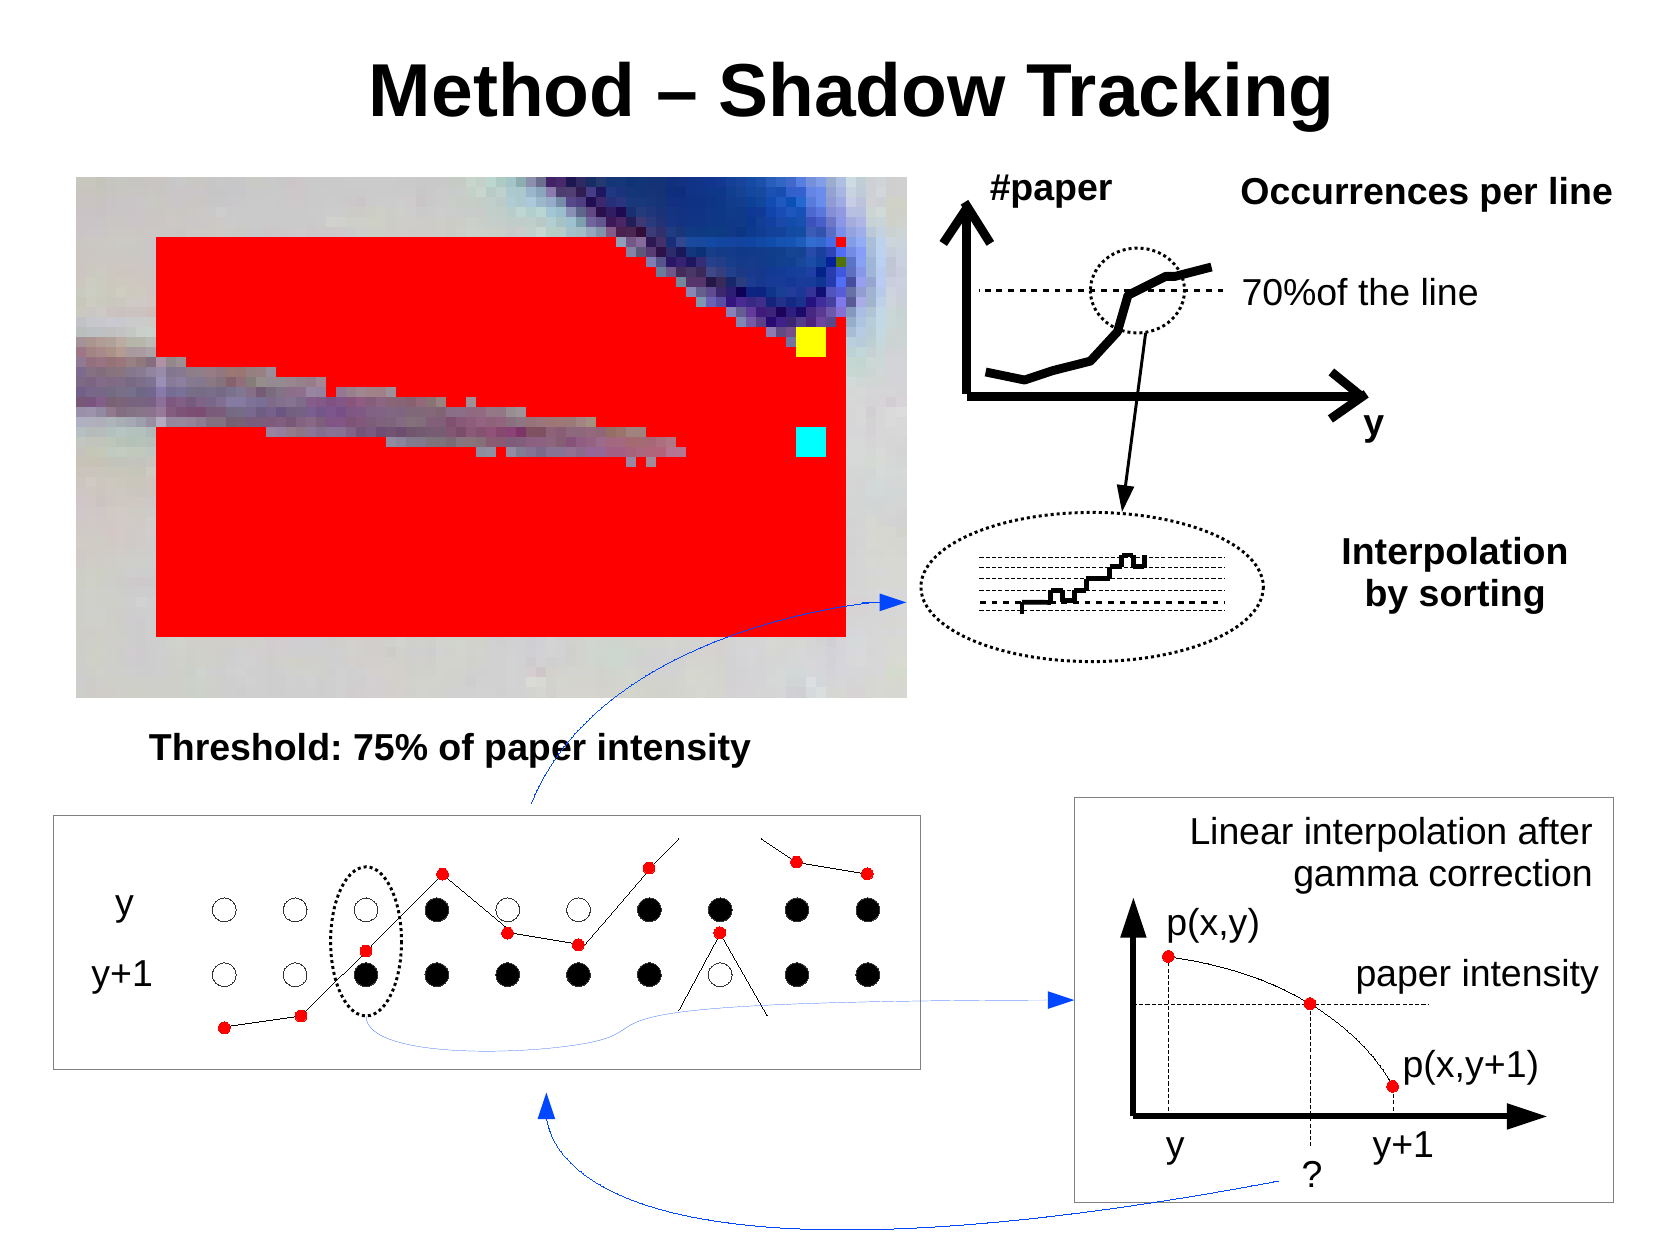

Method – Shadow Tracking
Occurrences per line
#paper
70%of the line
y
Interpolation
by sorting
Threshold: 75% of paper intensity
Linear interpolation after
gamma correction
y
p(x,y)
y+1
paper intensity
p(x,y+1)
y
y+1
?